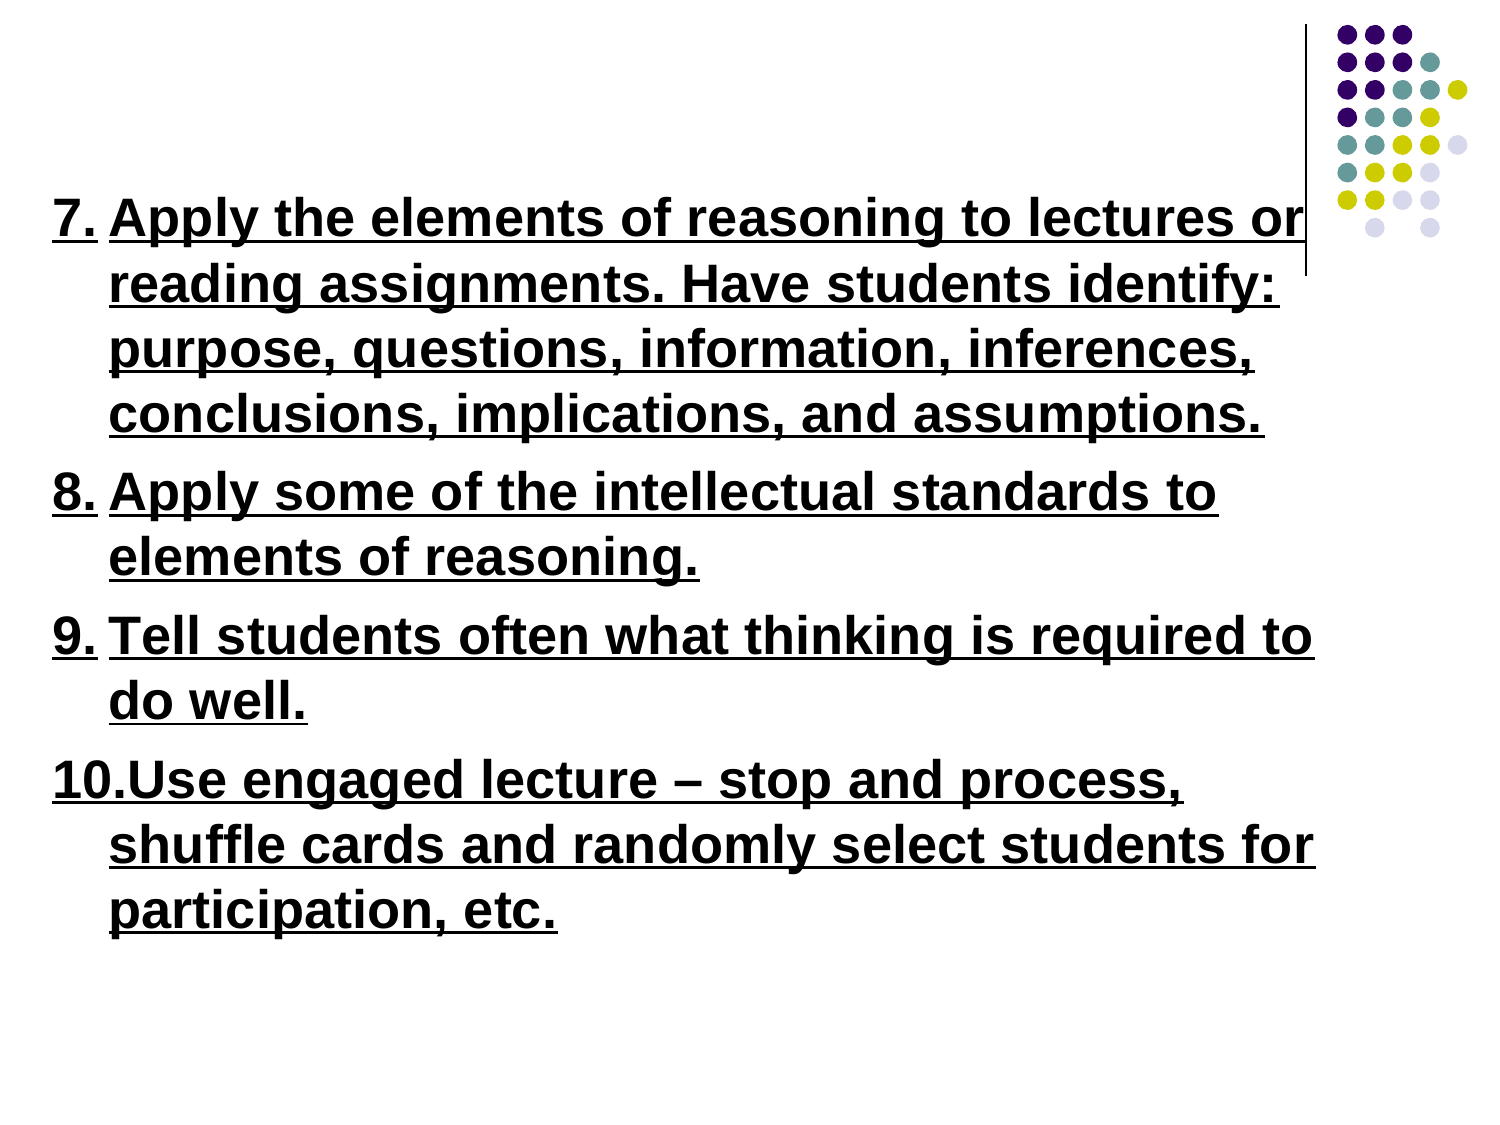

#
7.	Apply the elements of reasoning to lectures or reading assignments. Have students identify: purpose, questions, information, inferences, conclusions, implications, and assumptions.
8.	Apply some of the intellectual standards to elements of reasoning.
9.	Tell students often what thinking is required to do well.
10.Use engaged lecture – stop and process, shuffle cards and randomly select students for participation, etc.